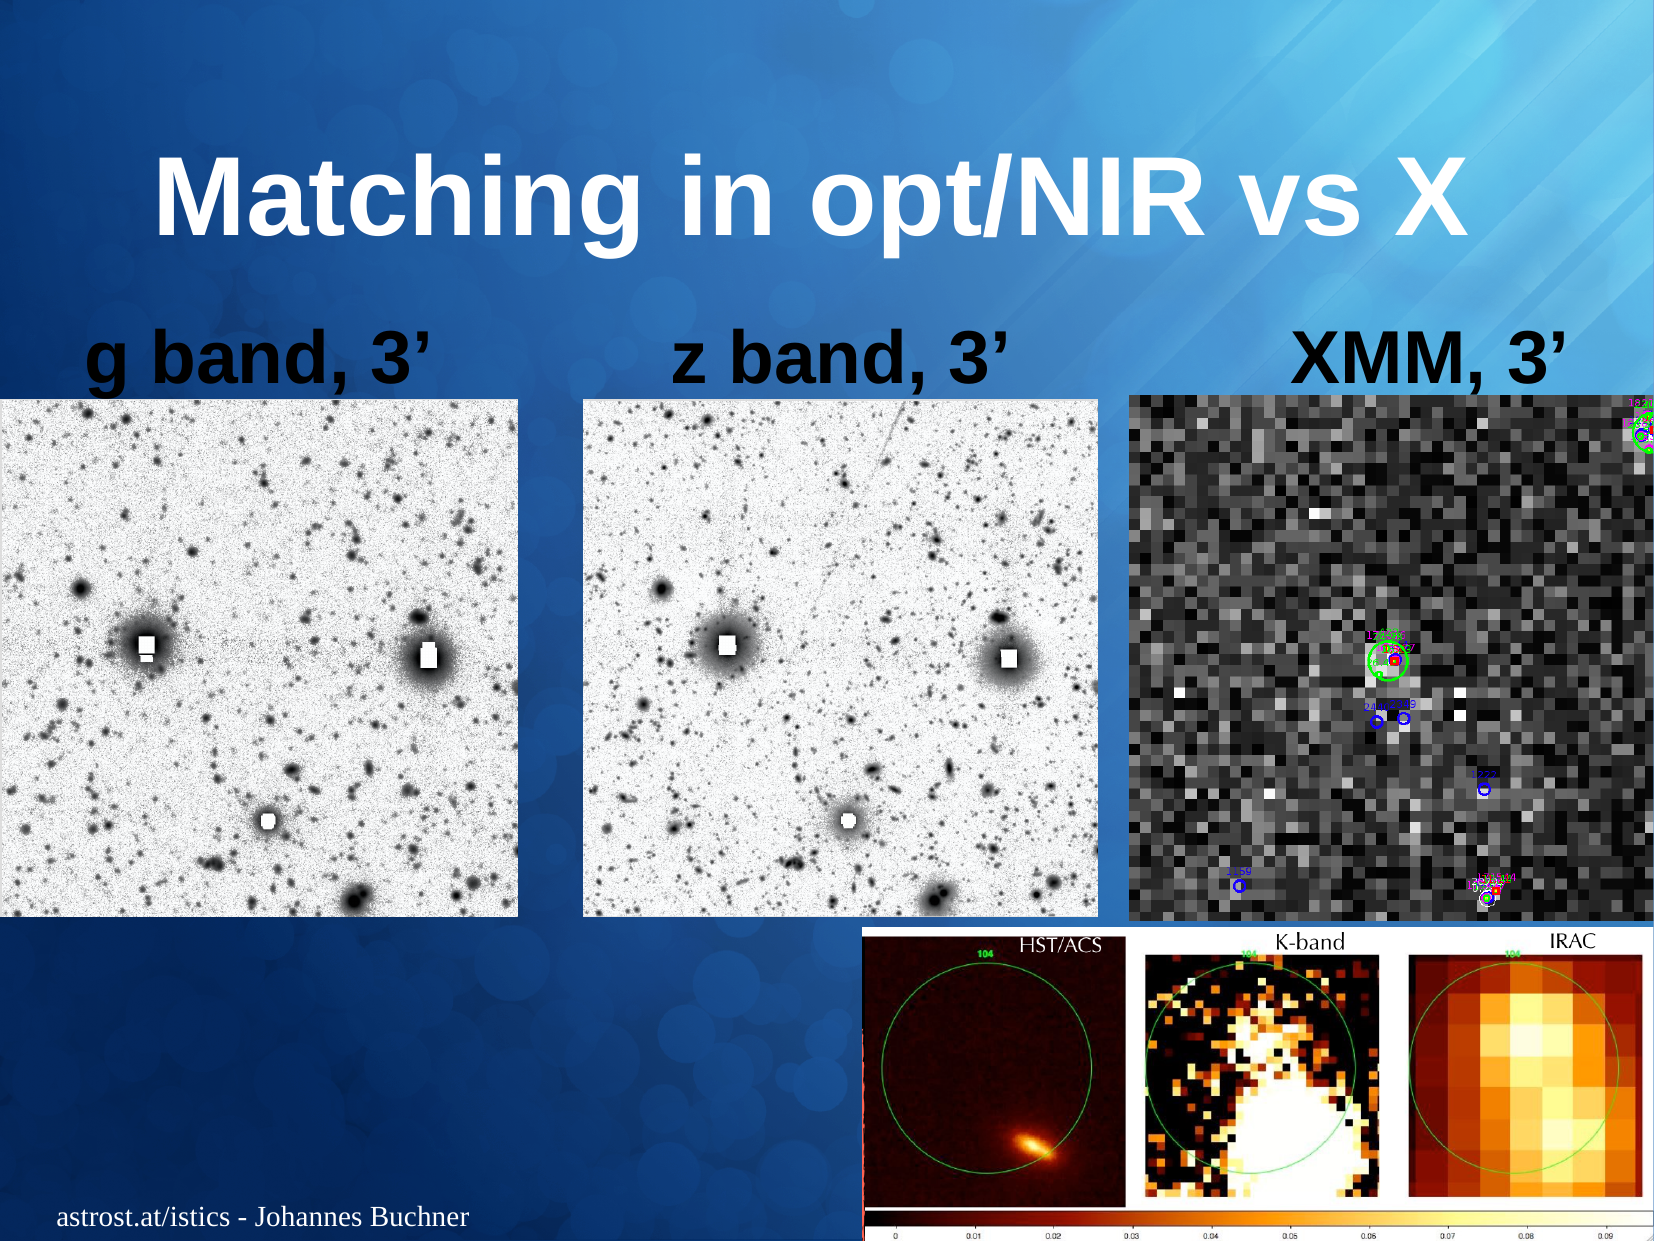

# Matching in opt/NIR vs X
g band, 3’
z band, 3’
XMM, 3’
astrost.at/istics - Johannes Buchner